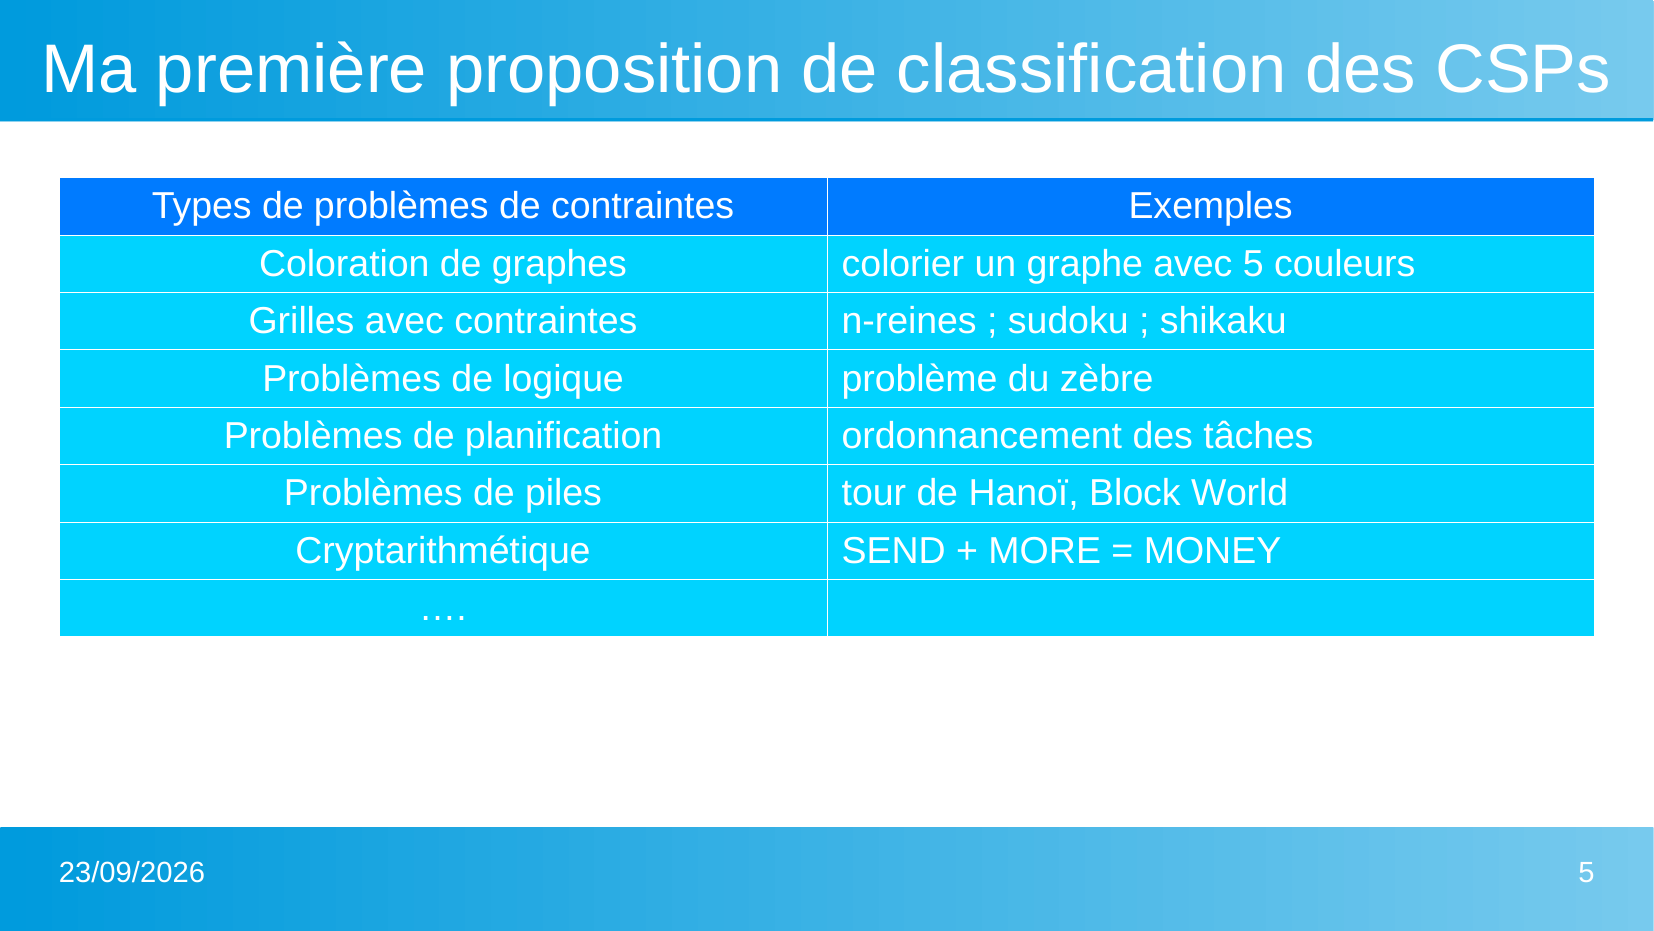

# Ma première proposition de classification des CSPs
| Types de problèmes de contraintes | Exemples |
| --- | --- |
| Coloration de graphes | colorier un graphe avec 5 couleurs |
| Grilles avec contraintes | n-reines ; sudoku ; shikaku |
| Problèmes de logique | problème du zèbre |
| Problèmes de planification | ordonnancement des tâches |
| Problèmes de piles | tour de Hanoï, Block World |
| Cryptarithmétique | SEND + MORE = MONEY |
| …. | |
5